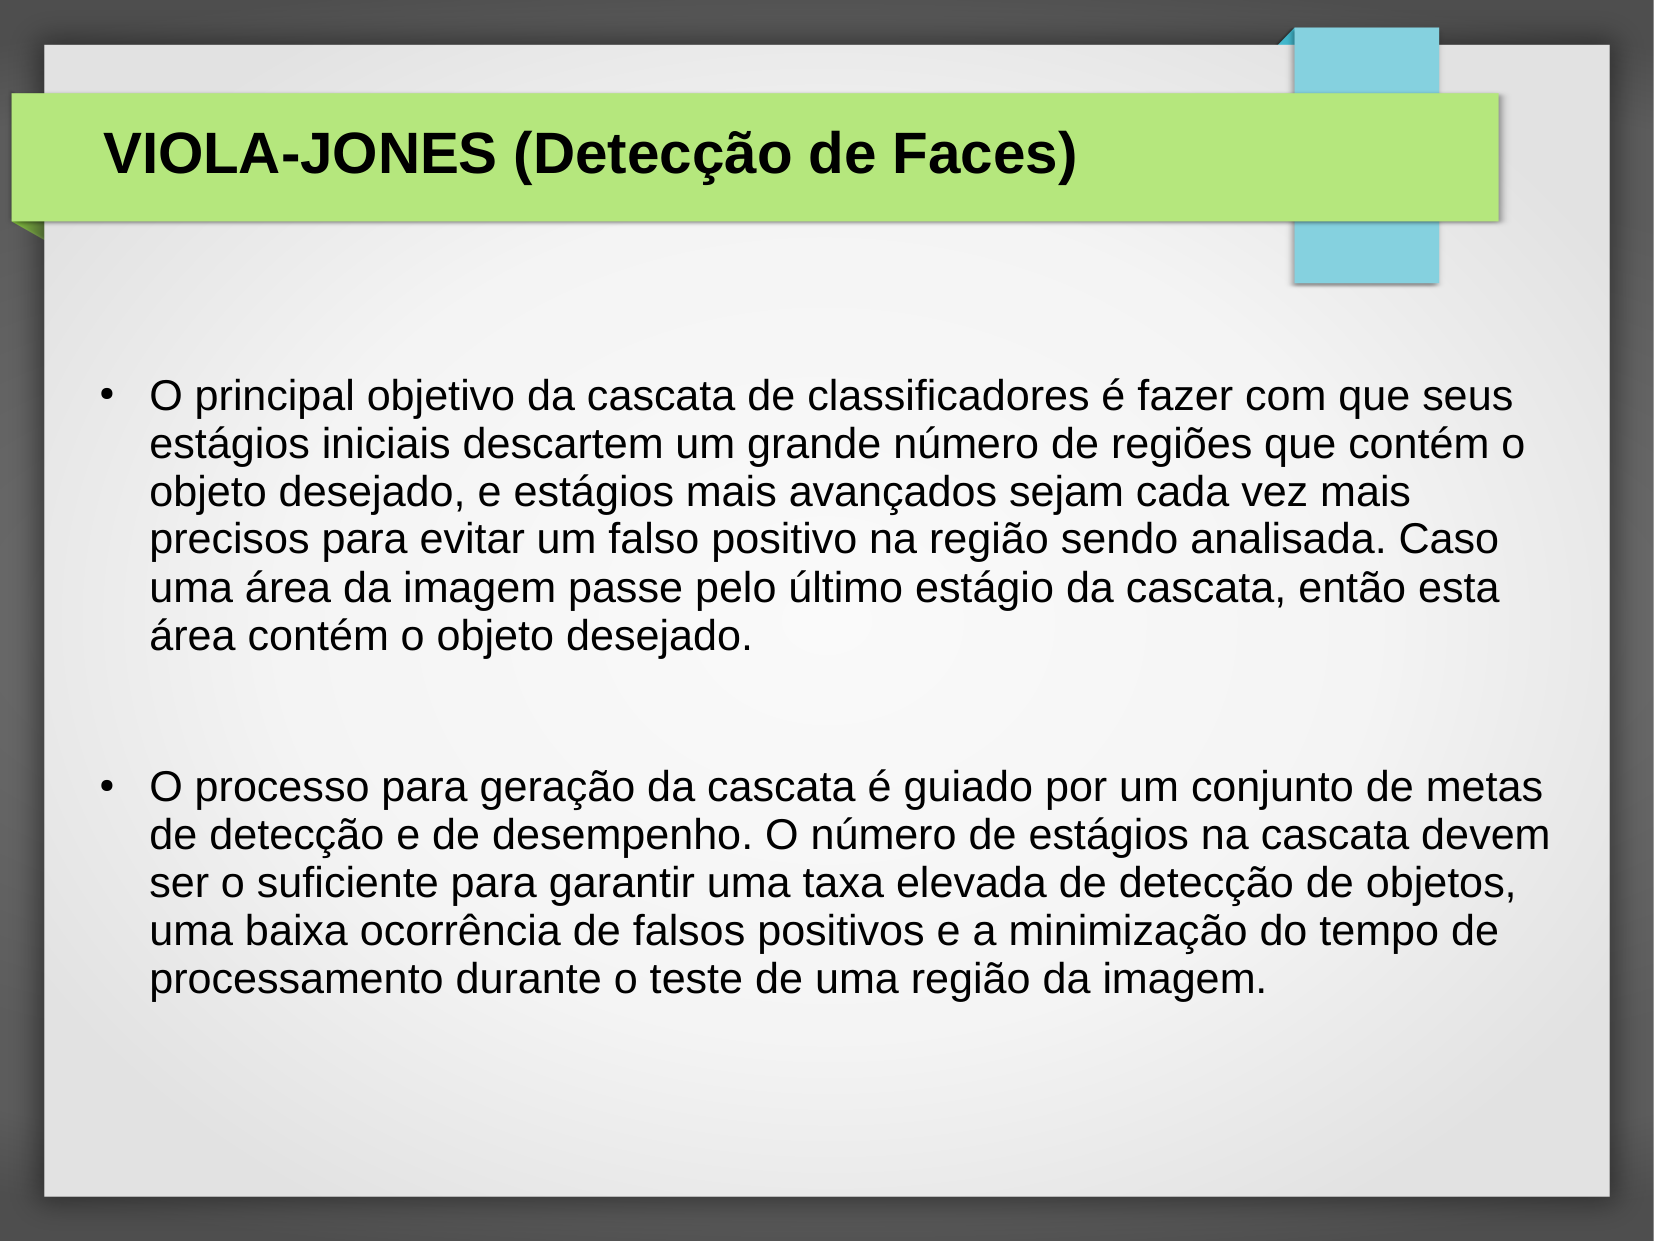

# VIOLA-JONES (Detecção de Faces)
O principal objetivo da cascata de classificadores é fazer com que seus estágios iniciais descartem um grande número de regiões que contém o objeto desejado, e estágios mais avançados sejam cada vez mais precisos para evitar um falso positivo na região sendo analisada. Caso uma área da imagem passe pelo último estágio da cascata, então esta área contém o objeto desejado.
O processo para geração da cascata é guiado por um conjunto de metas de detecção e de desempenho. O número de estágios na cascata devem ser o suficiente para garantir uma taxa elevada de detecção de objetos, uma baixa ocorrência de falsos positivos e a minimização do tempo de processamento durante o teste de uma região da imagem.